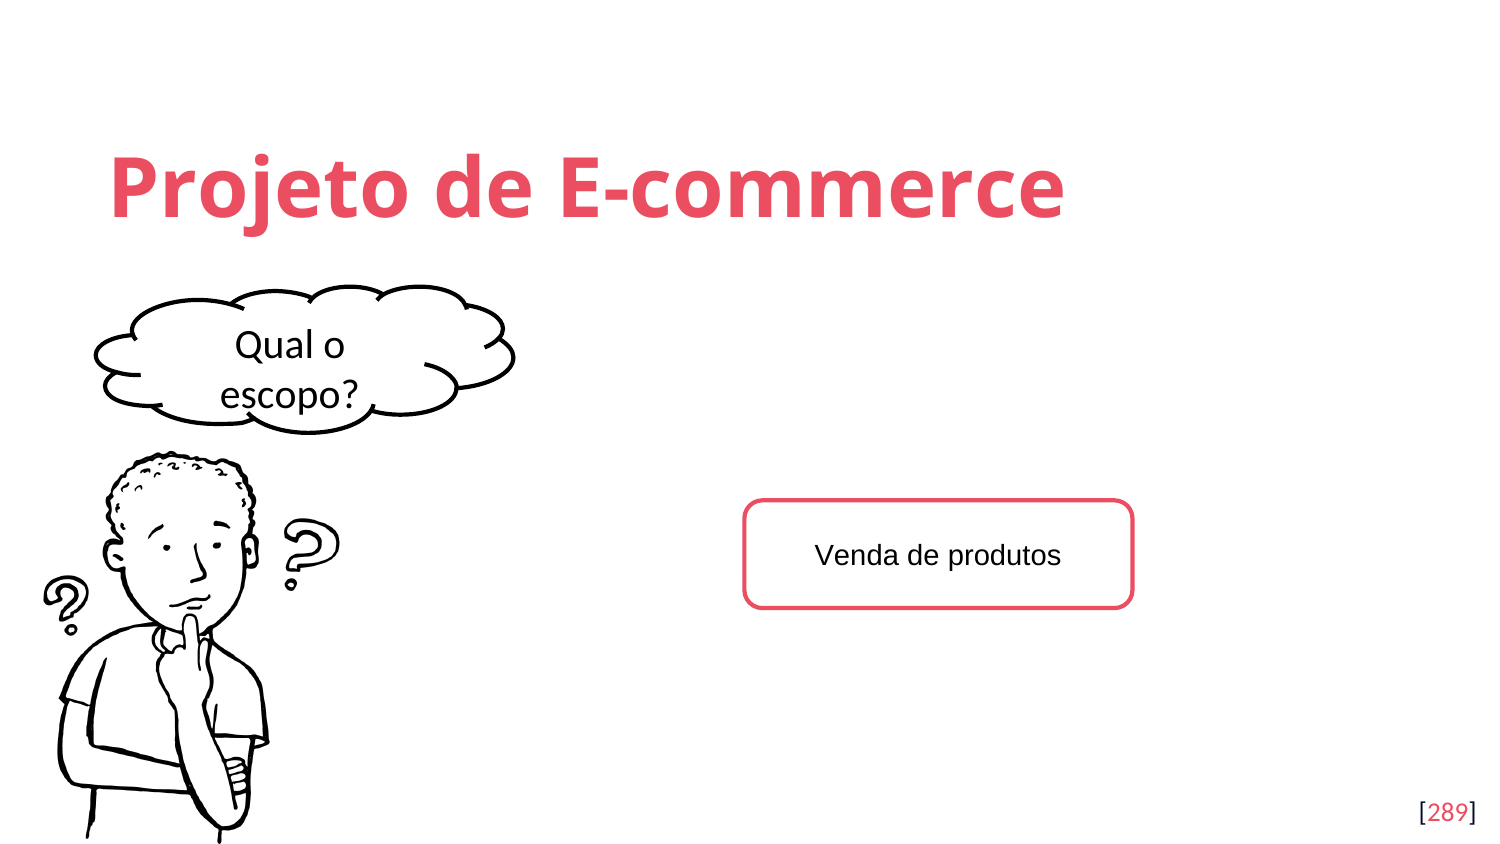

Projeto de E-commerce
Qual o escopo?
Venda de produtos